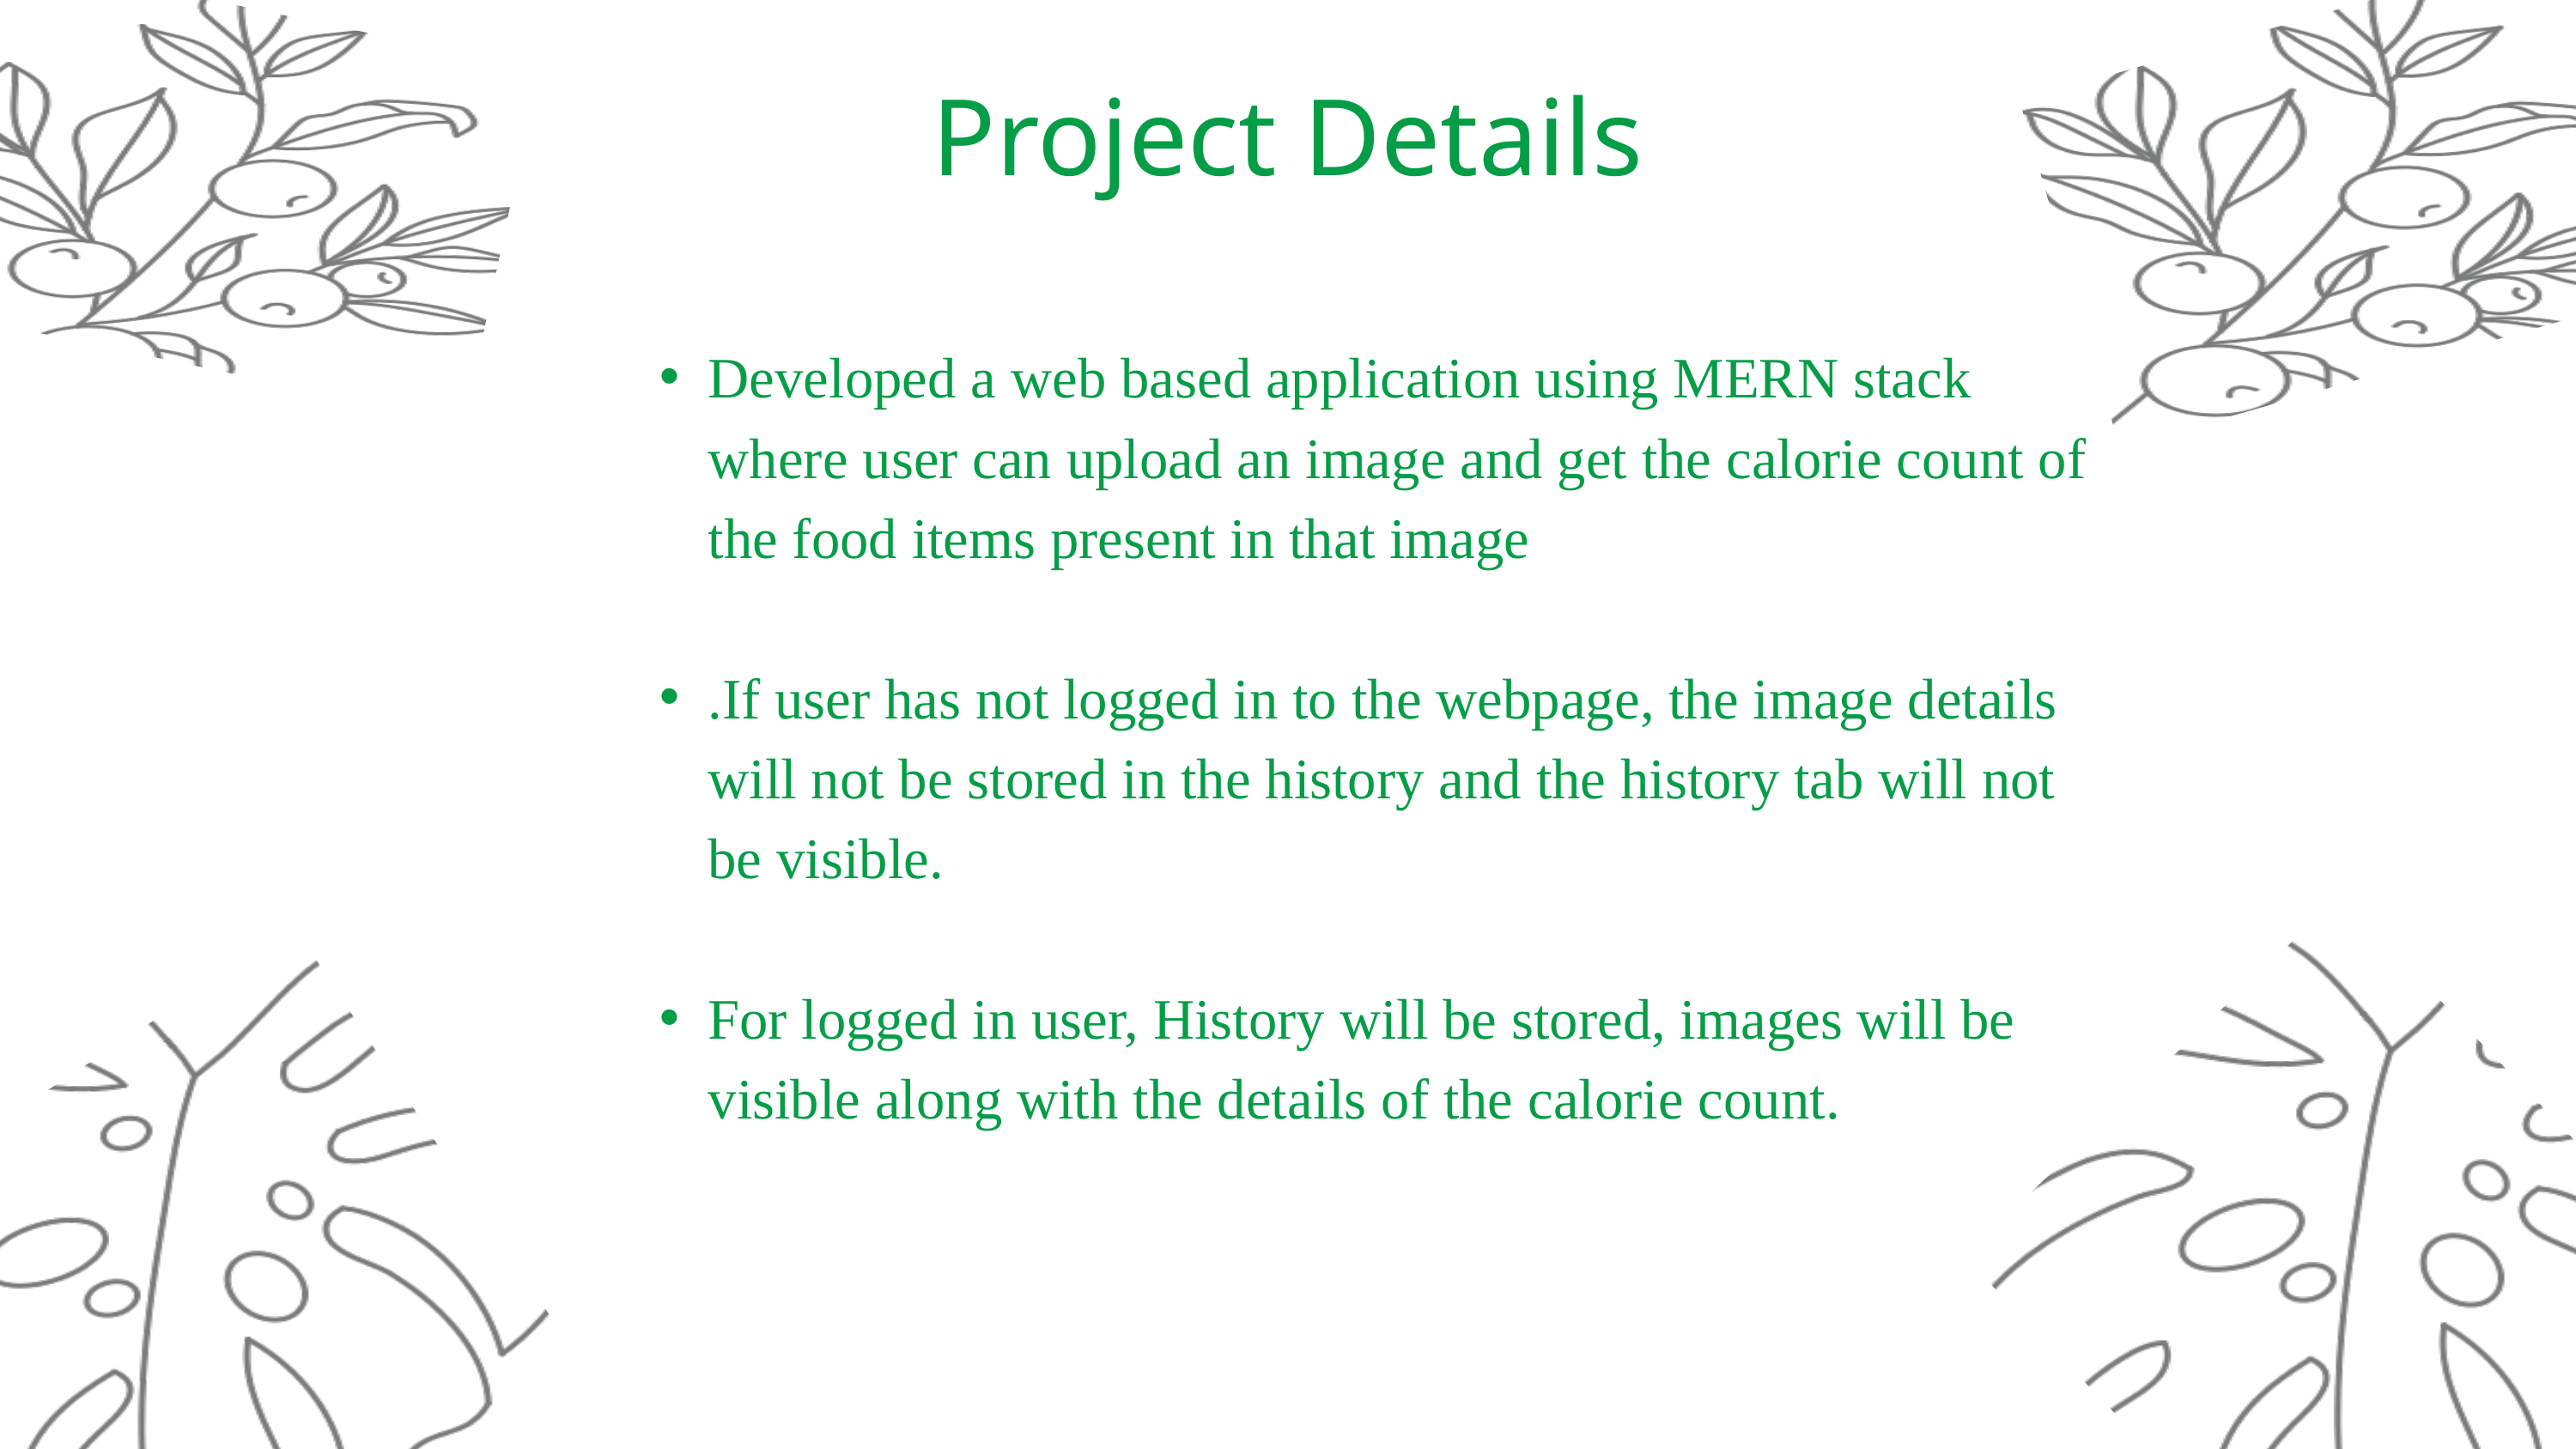

Project Details
Developed a web based application using MERN stack where user can upload an image and get the calorie count of the food items present in that image
.If user has not logged in to the webpage, the image details will not be stored in the history and the history tab will not be visible.
For logged in user, History will be stored, images will be visible along with the details of the calorie count.